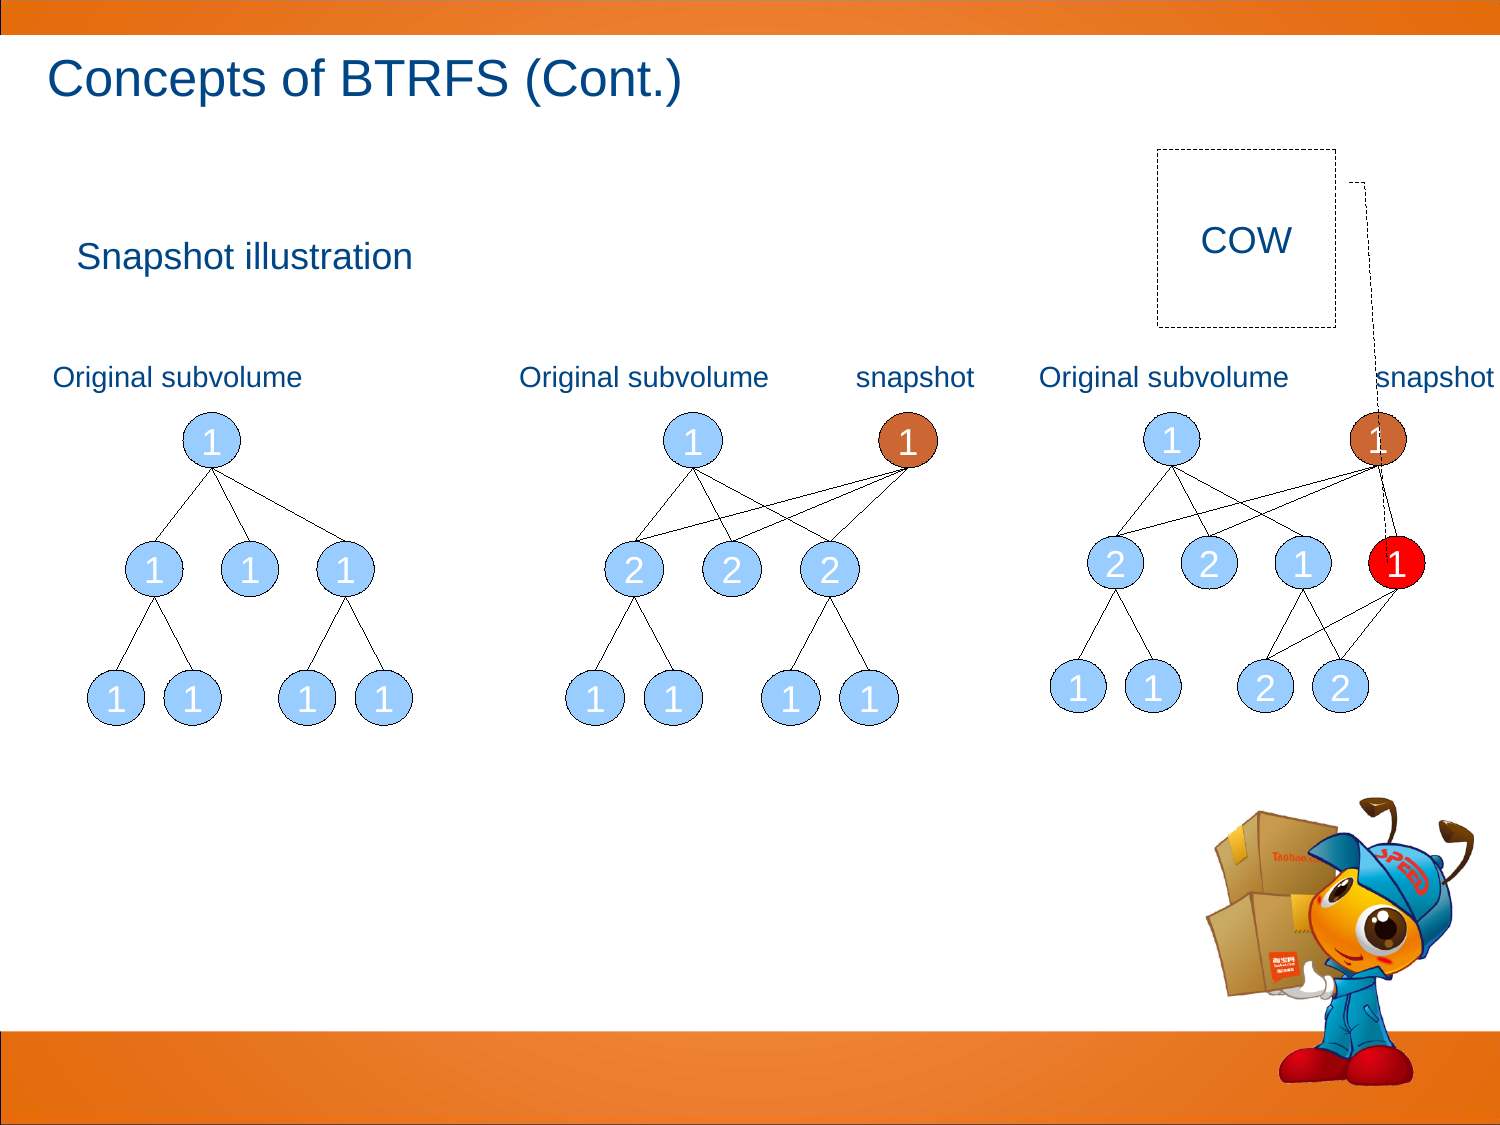

Concepts of BTRFS (Cont.)
COW
Snapshot illustration
Original subvolume
Original subvolume
snapshot
Original subvolume
snapshot
1
1
1
1
1
2
2
1
1
1
1
1
2
2
2
1
1
2
2
1
1
1
1
1
1
1
1